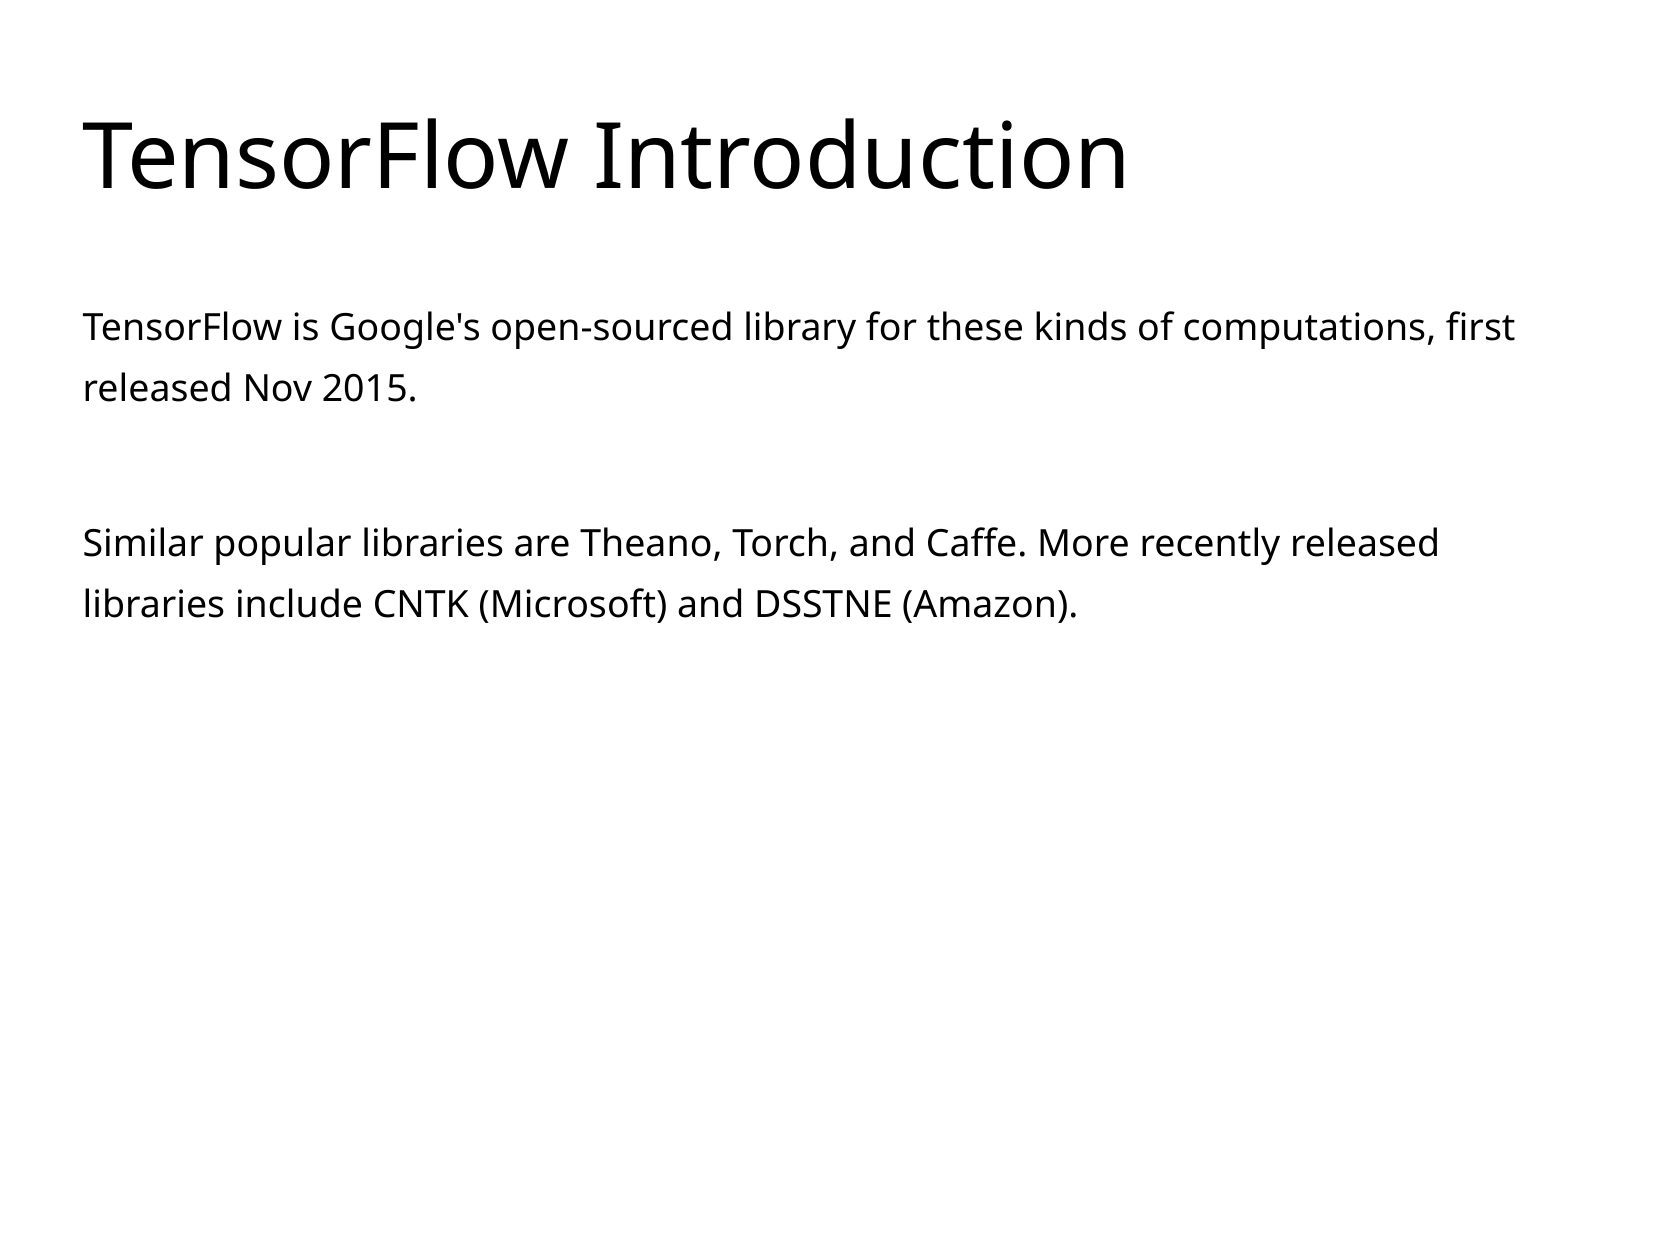

# TensorFlow Introduction
TensorFlow is Google's open-sourced library for these kinds of computations, first released Nov 2015.
Similar popular libraries are Theano, Torch, and Caffe. More recently released libraries include CNTK (Microsoft) and DSSTNE (Amazon).